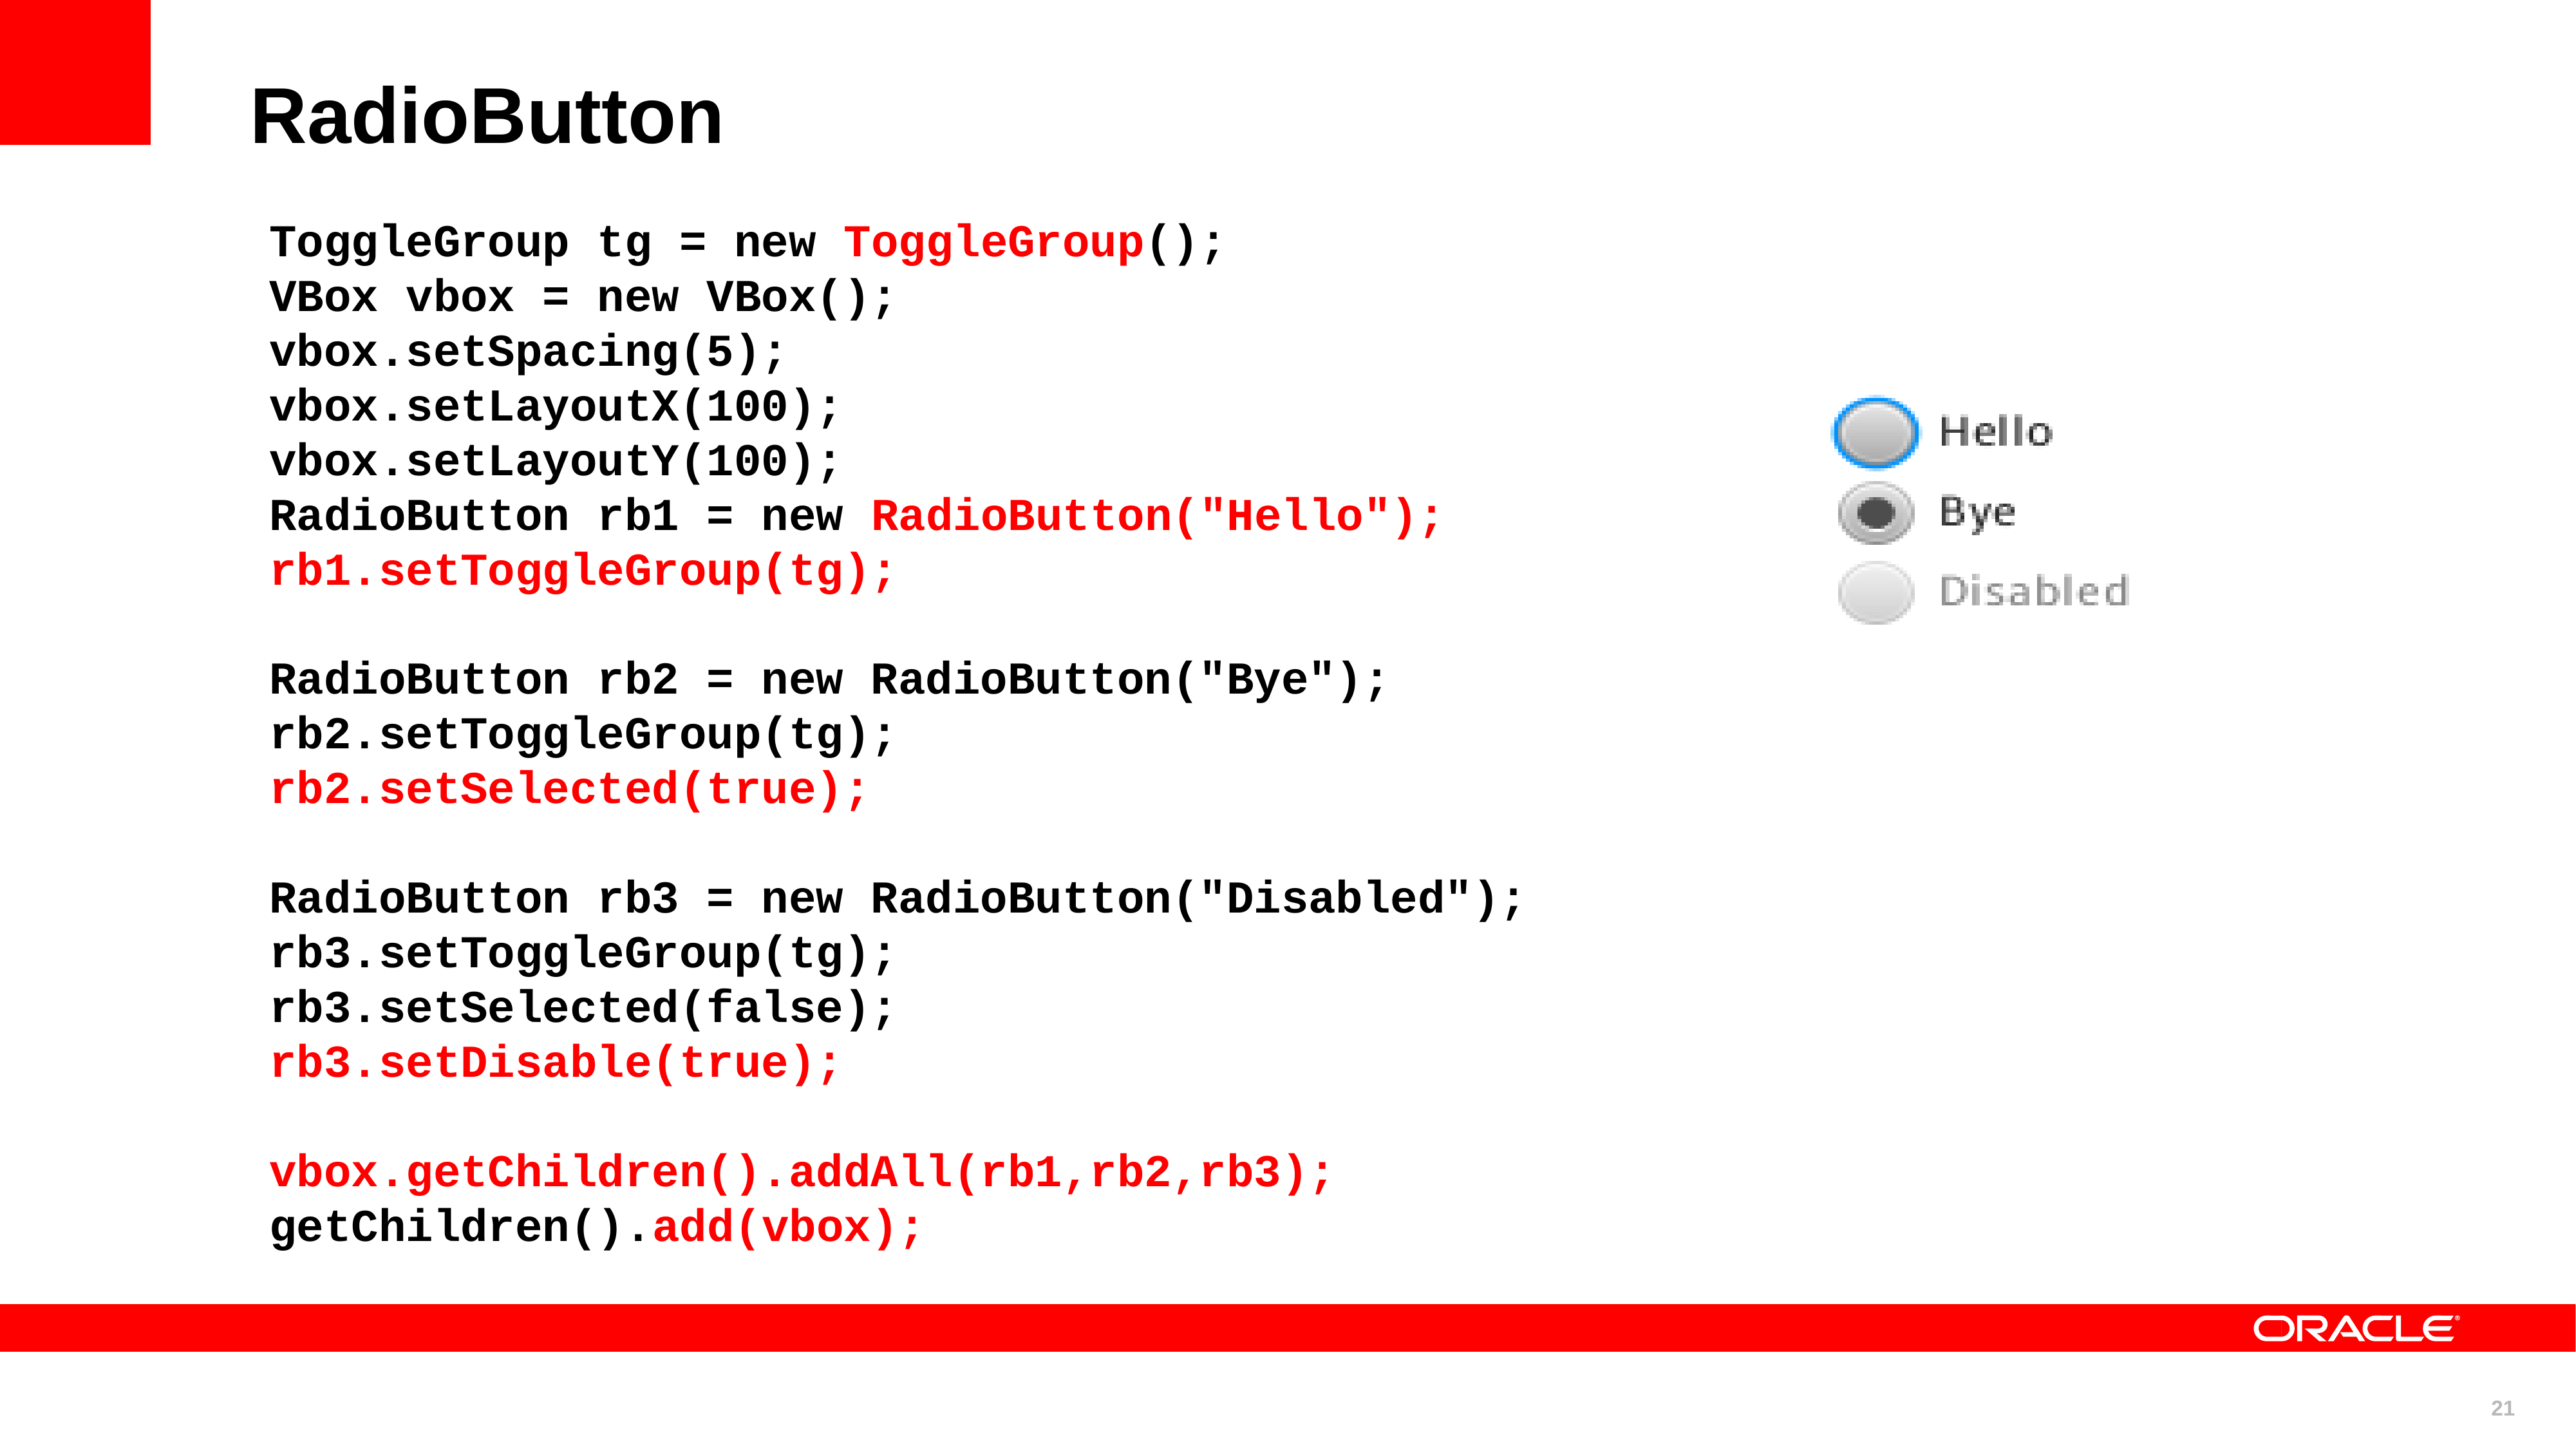

# RadioButton
ToggleGroup tg = new ToggleGroup();
VBox vbox = new VBox();
vbox.setSpacing(5);
vbox.setLayoutX(100);
vbox.setLayoutY(100);
RadioButton rb1 = new RadioButton("Hello");
rb1.setToggleGroup(tg);
RadioButton rb2 = new RadioButton("Bye");
rb2.setToggleGroup(tg);
rb2.setSelected(true);
RadioButton rb3 = new RadioButton("Disabled");
rb3.setToggleGroup(tg);
rb3.setSelected(false);
rb3.setDisable(true);
vbox.getChildren().addAll(rb1,rb2,rb3);
getChildren().add(vbox);